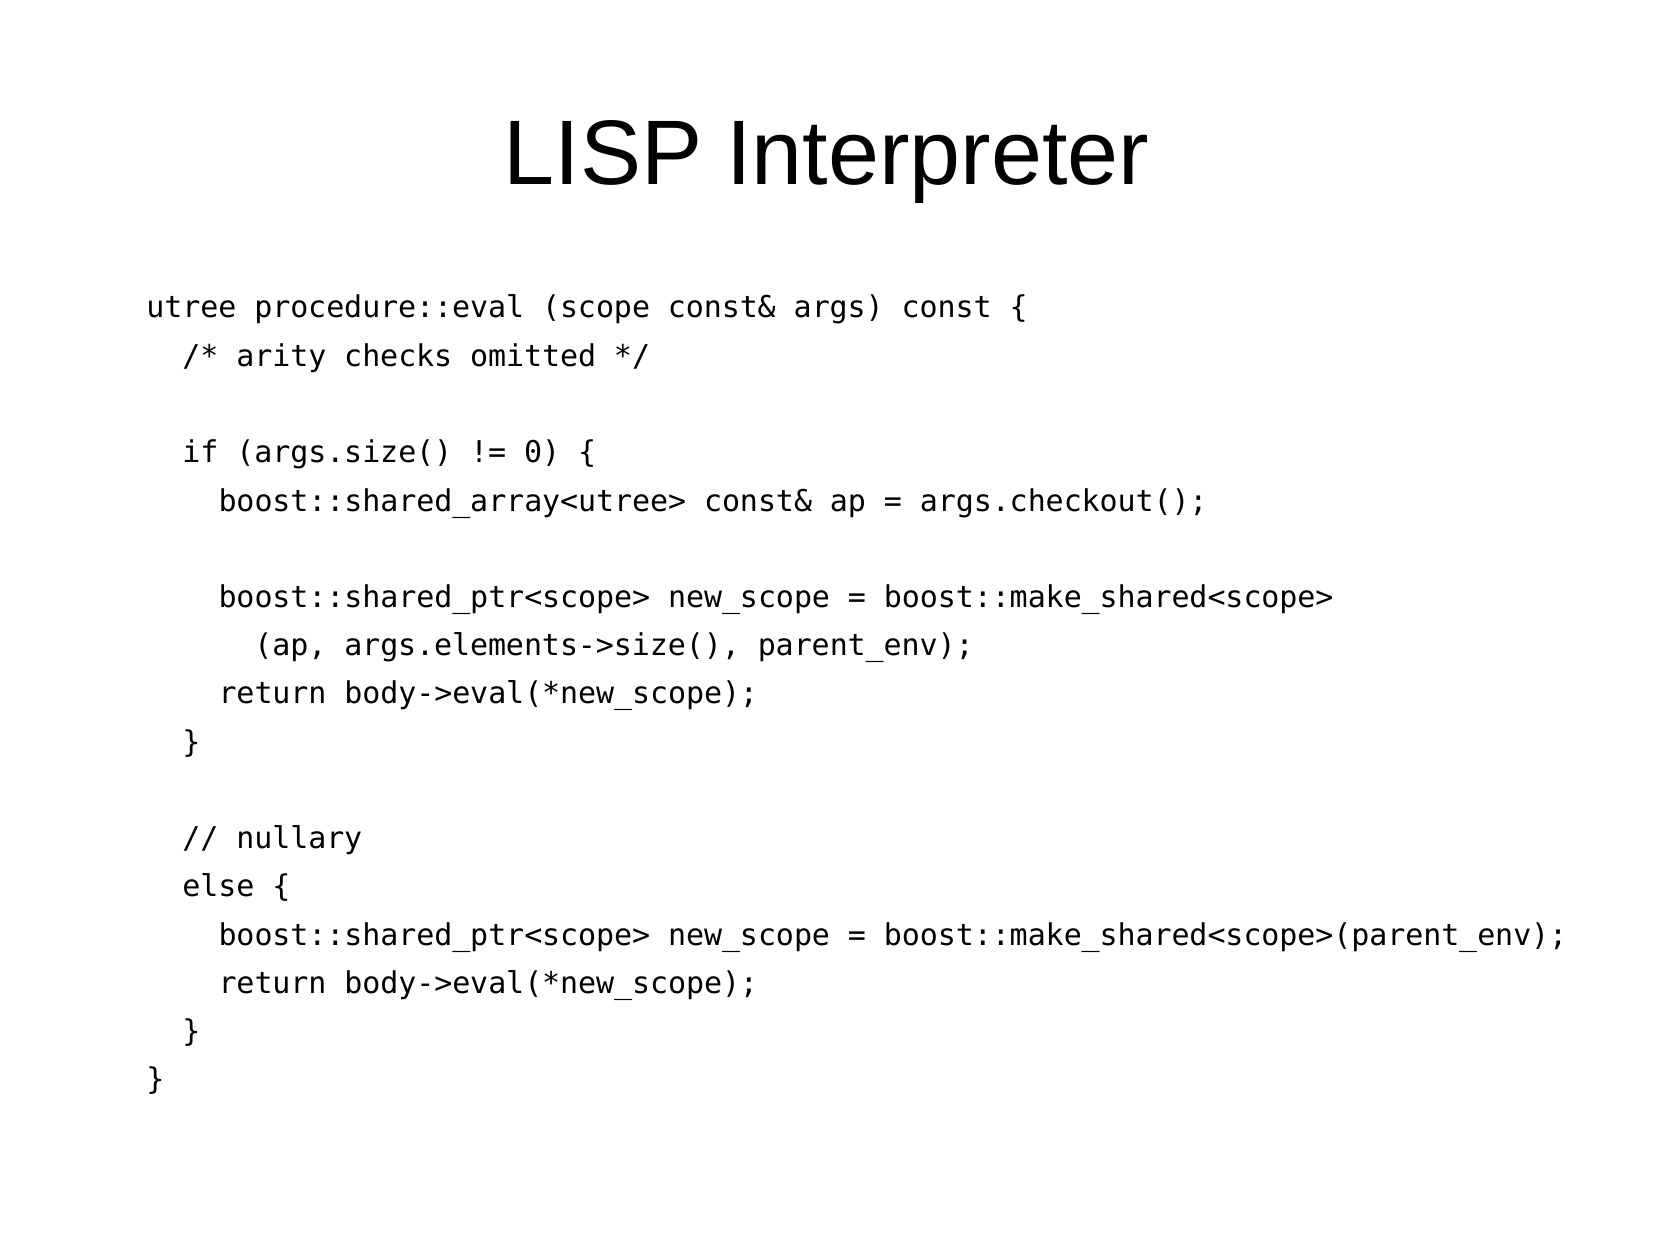

# LISP Interpreter
utree procedure::eval (scope const& args) const {
 /* arity checks omitted */
 if (args.size() != 0) {
 boost::shared_array<utree> const& ap = args.checkout();
 boost::shared_ptr<scope> new_scope = boost::make_shared<scope>
 (ap, args.elements->size(), parent_env);
 return body->eval(*new_scope);
 }
 // nullary
 else {
 boost::shared_ptr<scope> new_scope = boost::make_shared<scope>(parent_env);
 return body->eval(*new_scope);
 }
}